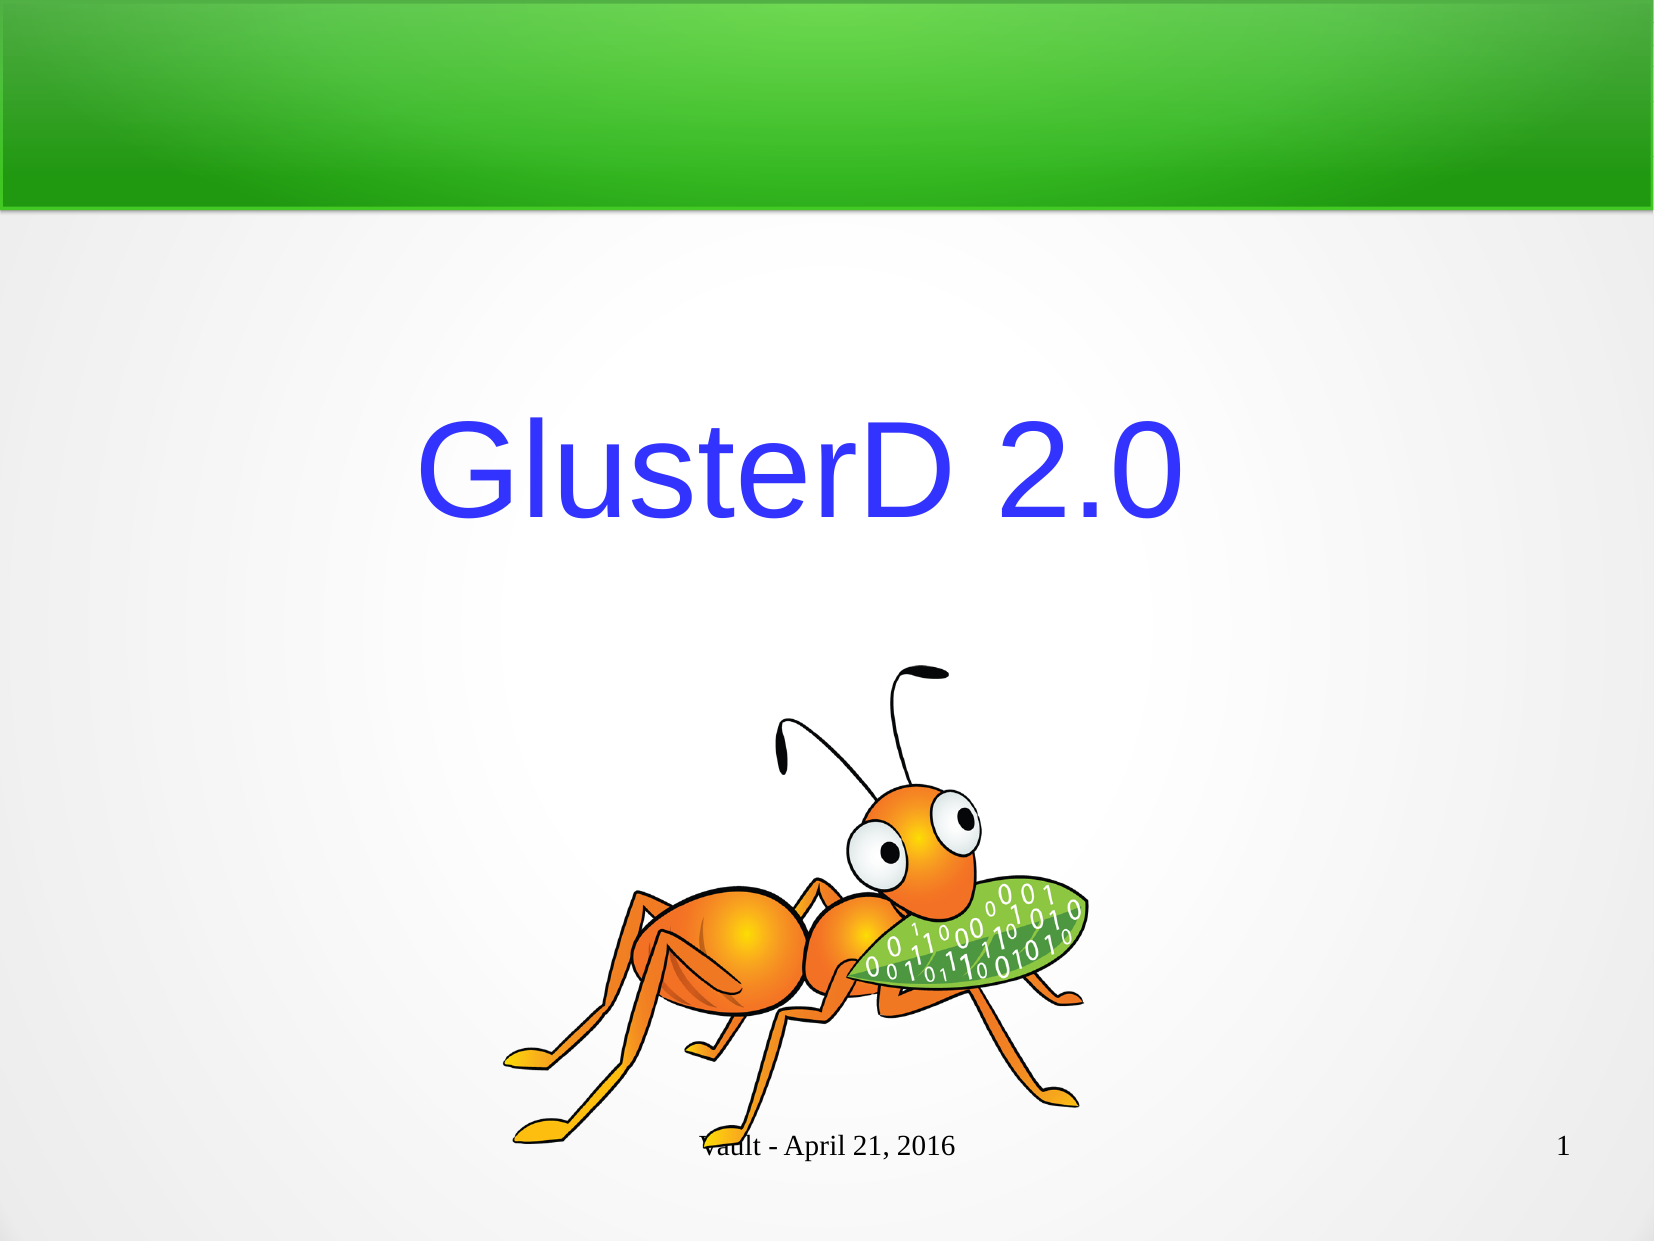

# GlusterD 2.0
Vault - April 21, 2016
1